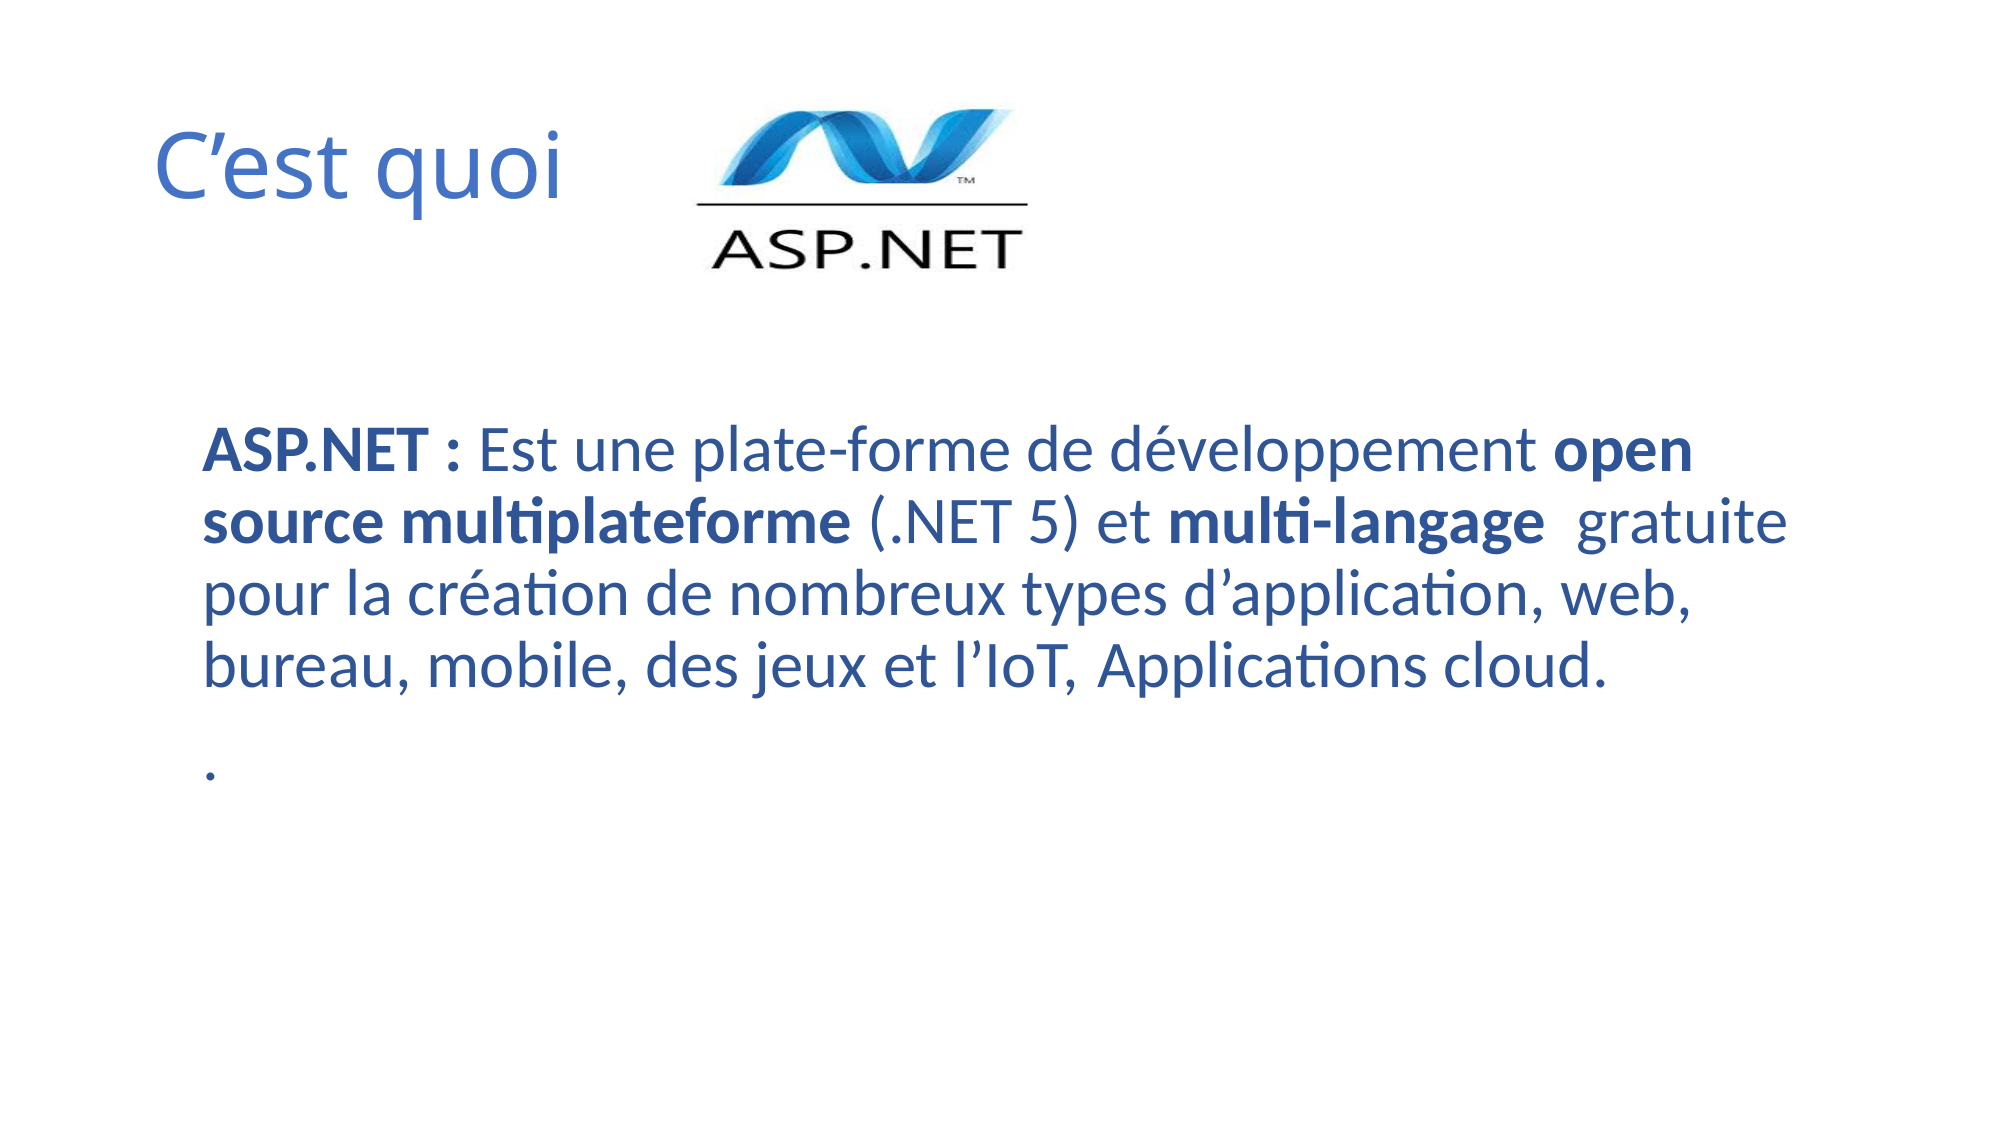

# C’est quoi
ASP.NET : Est une plate-forme de développement open source multiplateforme (.NET 5) et multi-langage gratuite pour la création de nombreux types d’application, web, bureau, mobile, des jeux et l’IoT, Applications cloud.
.